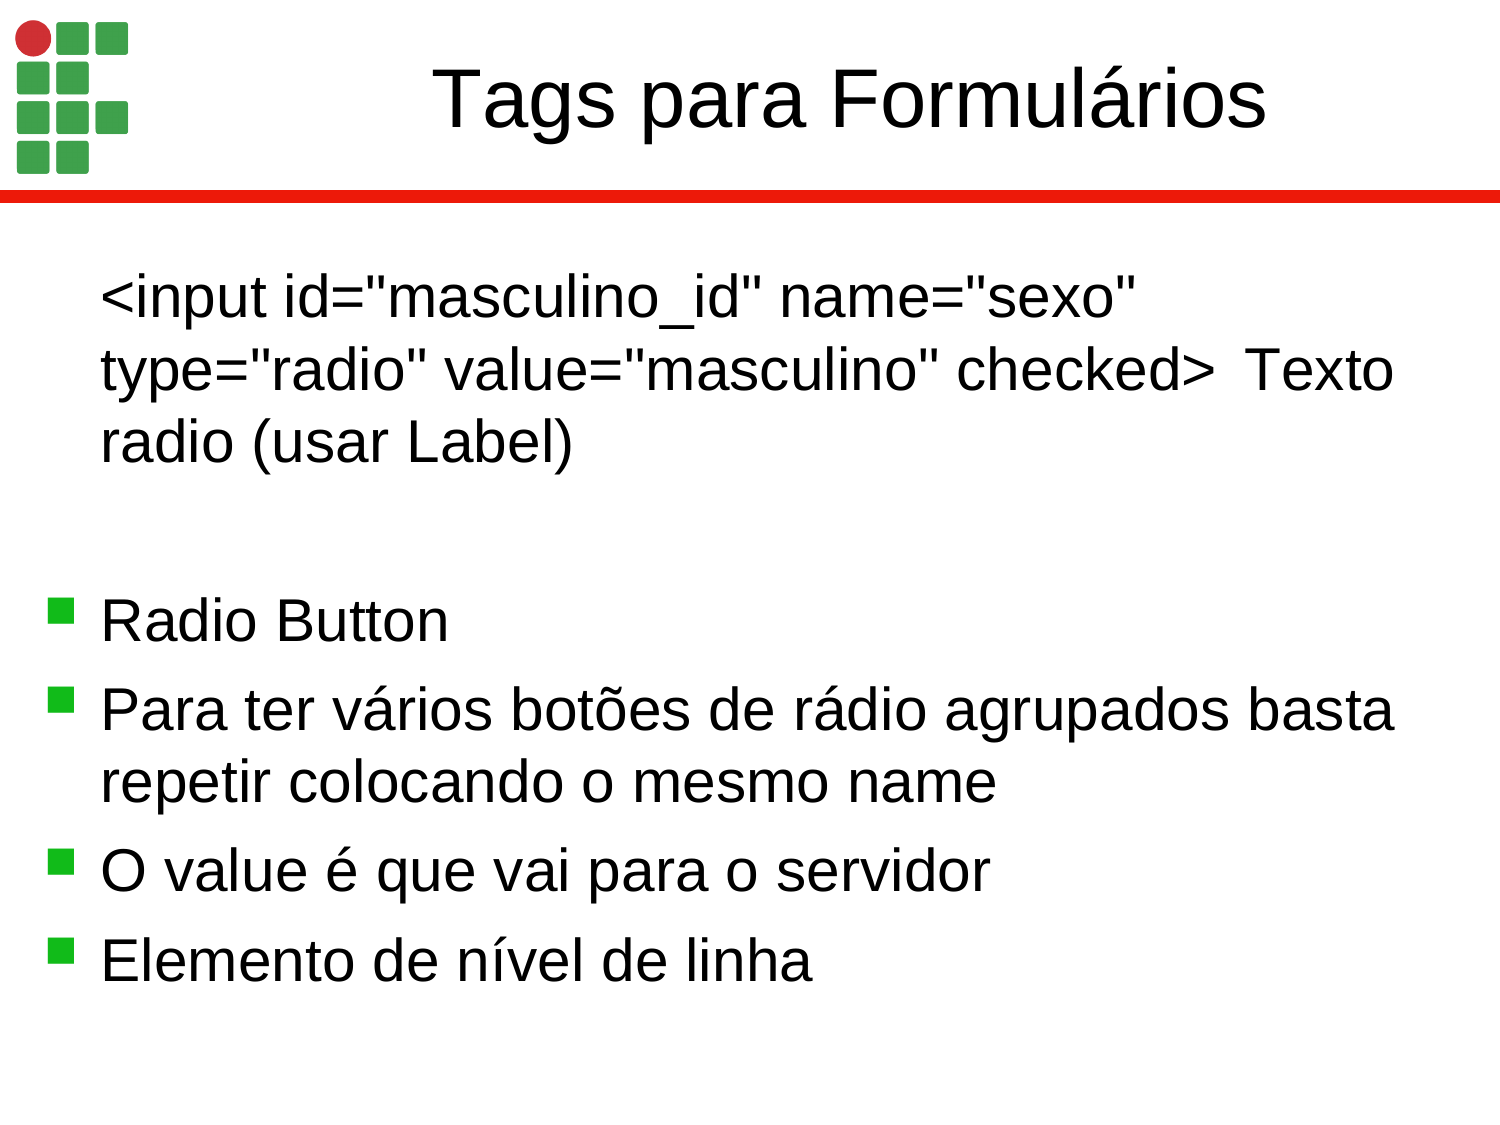

# Tags para Formulários
<input id="masculino_id" name="sexo" type="radio" value="masculino" checked>	Texto radio (usar Label)
Radio Button
Para ter vários botões de rádio agrupados basta repetir colocando o mesmo name
O value é que vai para o servidor
Elemento de nível de linha